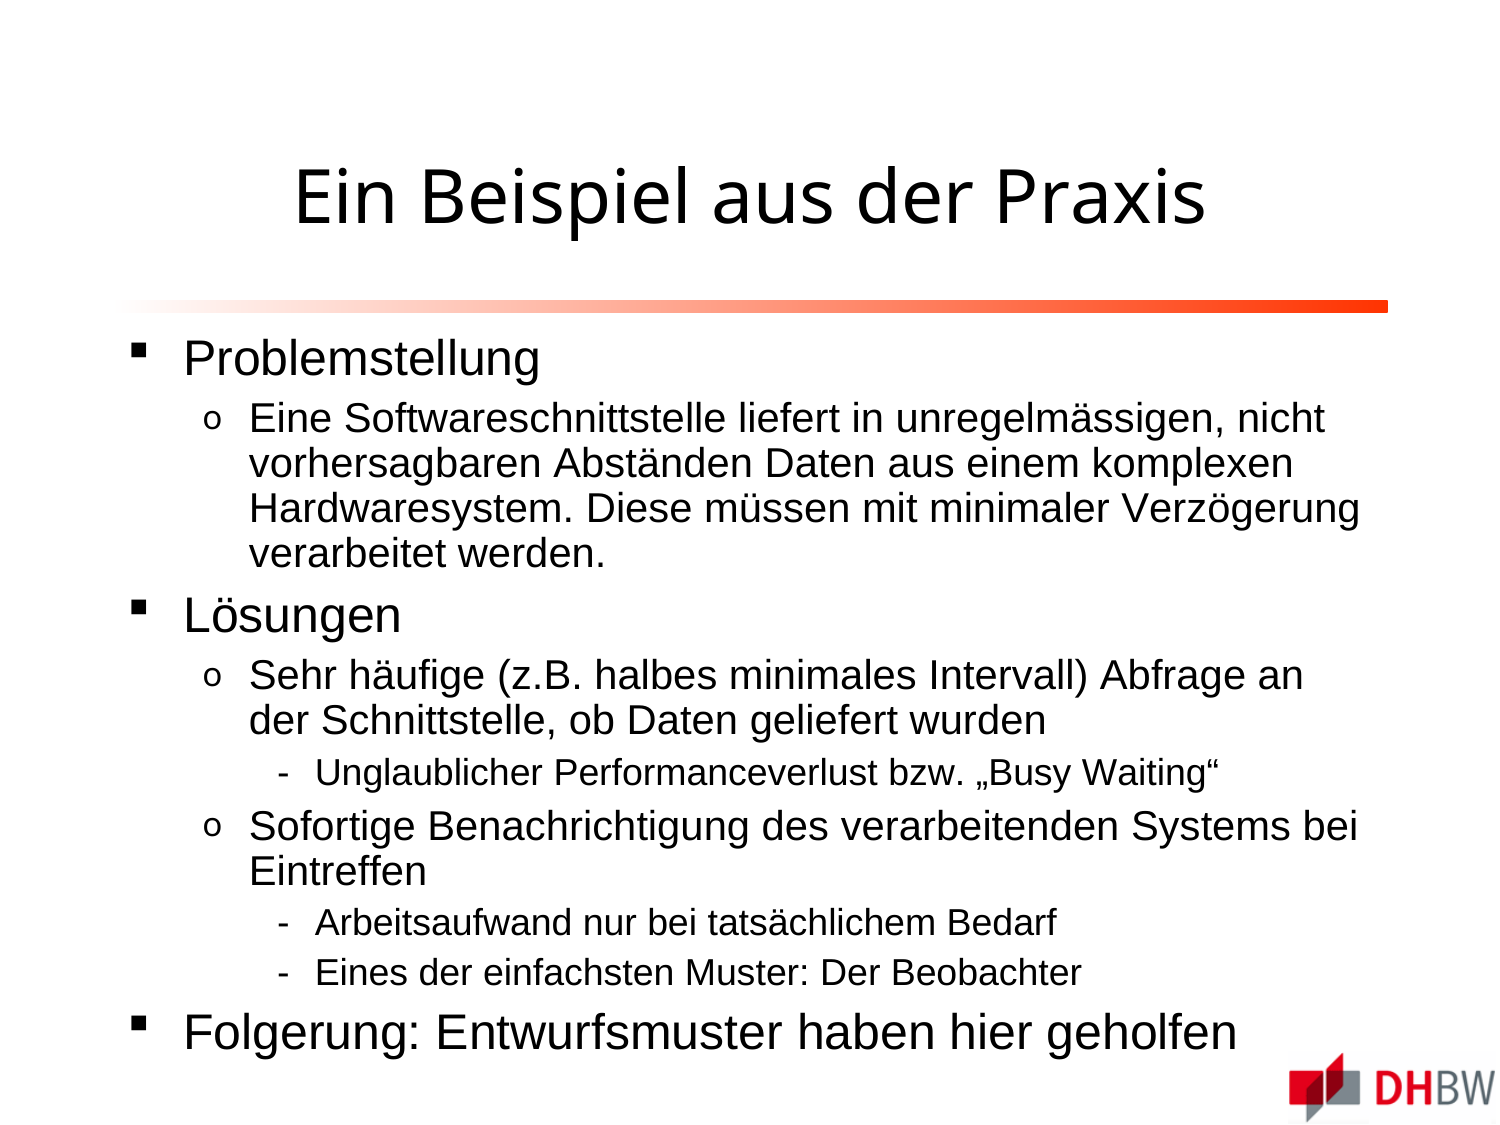

# Ein Beispiel aus der Praxis
Problemstellung
Eine Softwareschnittstelle liefert in unregelmässigen, nicht vorhersagbaren Abständen Daten aus einem komplexen Hardwaresystem. Diese müssen mit minimaler Verzögerung verarbeitet werden.
Lösungen
Sehr häufige (z.B. halbes minimales Intervall) Abfrage an der Schnittstelle, ob Daten geliefert wurden
Unglaublicher Performanceverlust bzw. „Busy Waiting“
Sofortige Benachrichtigung des verarbeitenden Systems bei Eintreffen
Arbeitsaufwand nur bei tatsächlichem Bedarf
Eines der einfachsten Muster: Der Beobachter
Folgerung: Entwurfsmuster haben hier geholfen